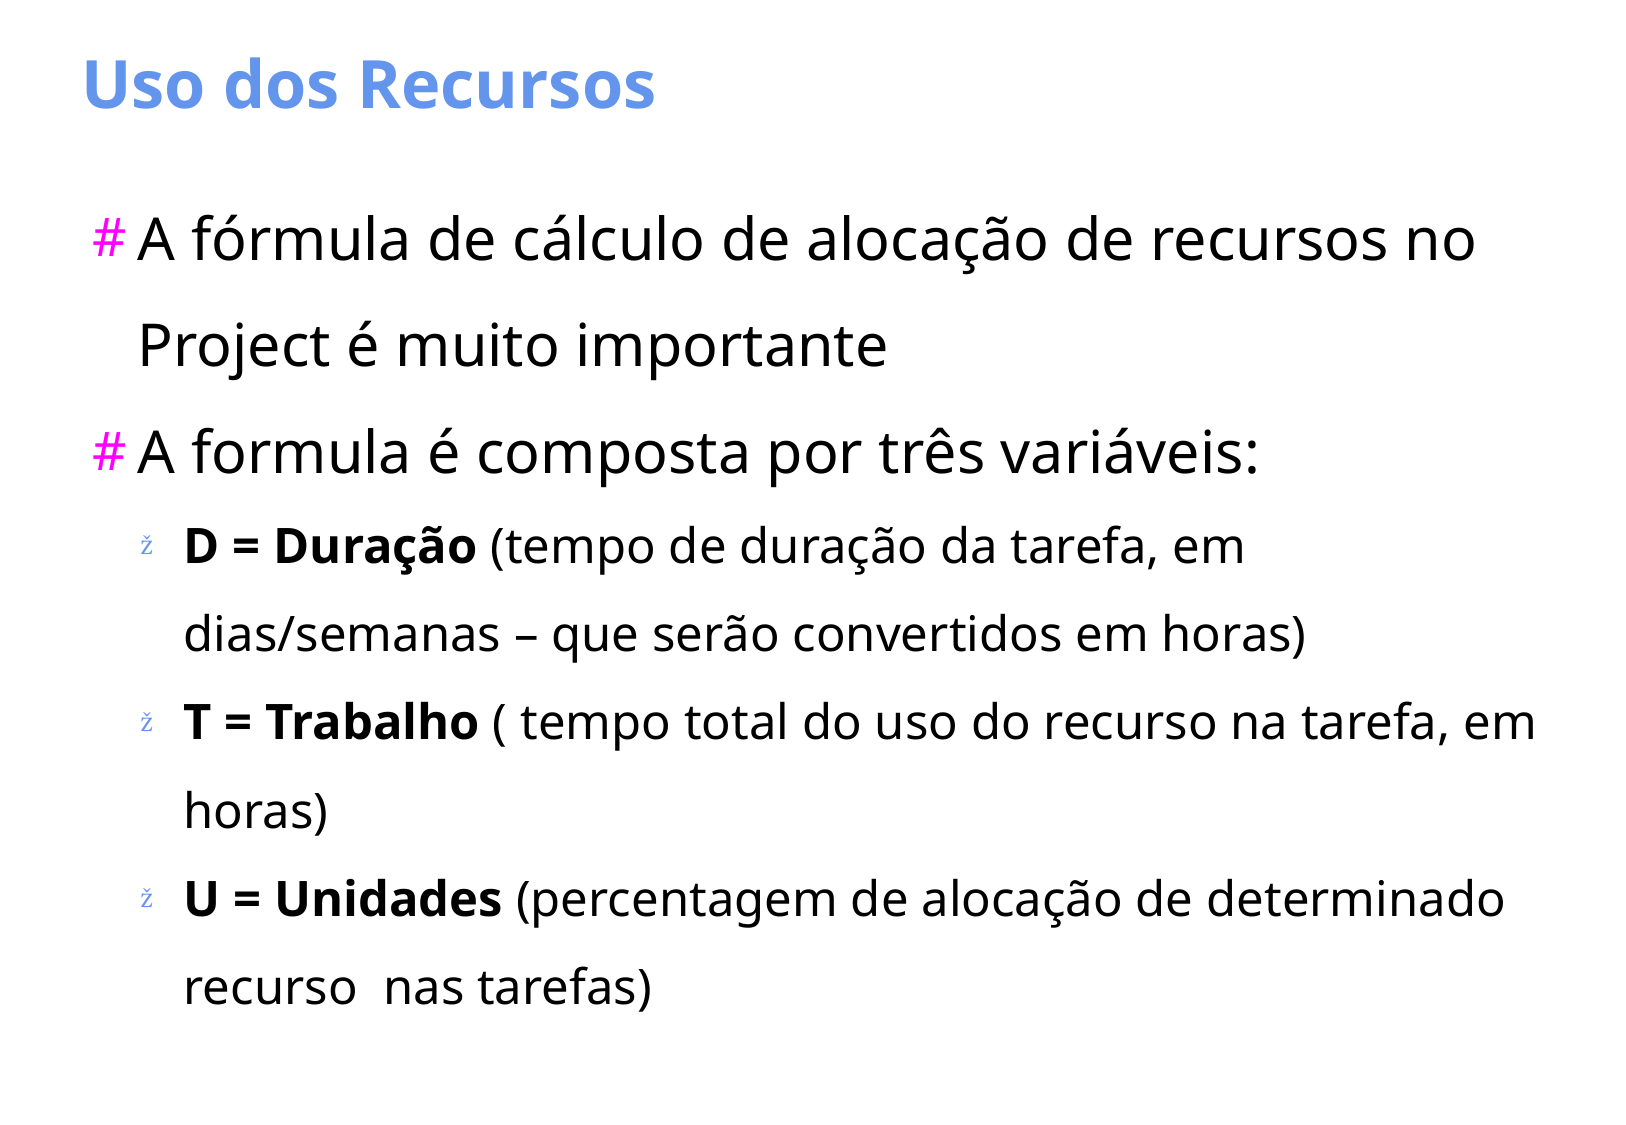

# Uso dos Recursos
A fórmula de cálculo de alocação de recursos no Project é muito importante
A formula é composta por três variáveis:
D = Duração (tempo de duração da tarefa, em dias/semanas – que serão convertidos em horas)
T = Trabalho ( tempo total do uso do recurso na tarefa, em horas)
U = Unidades (percentagem de alocação de determinado recurso nas tarefas)